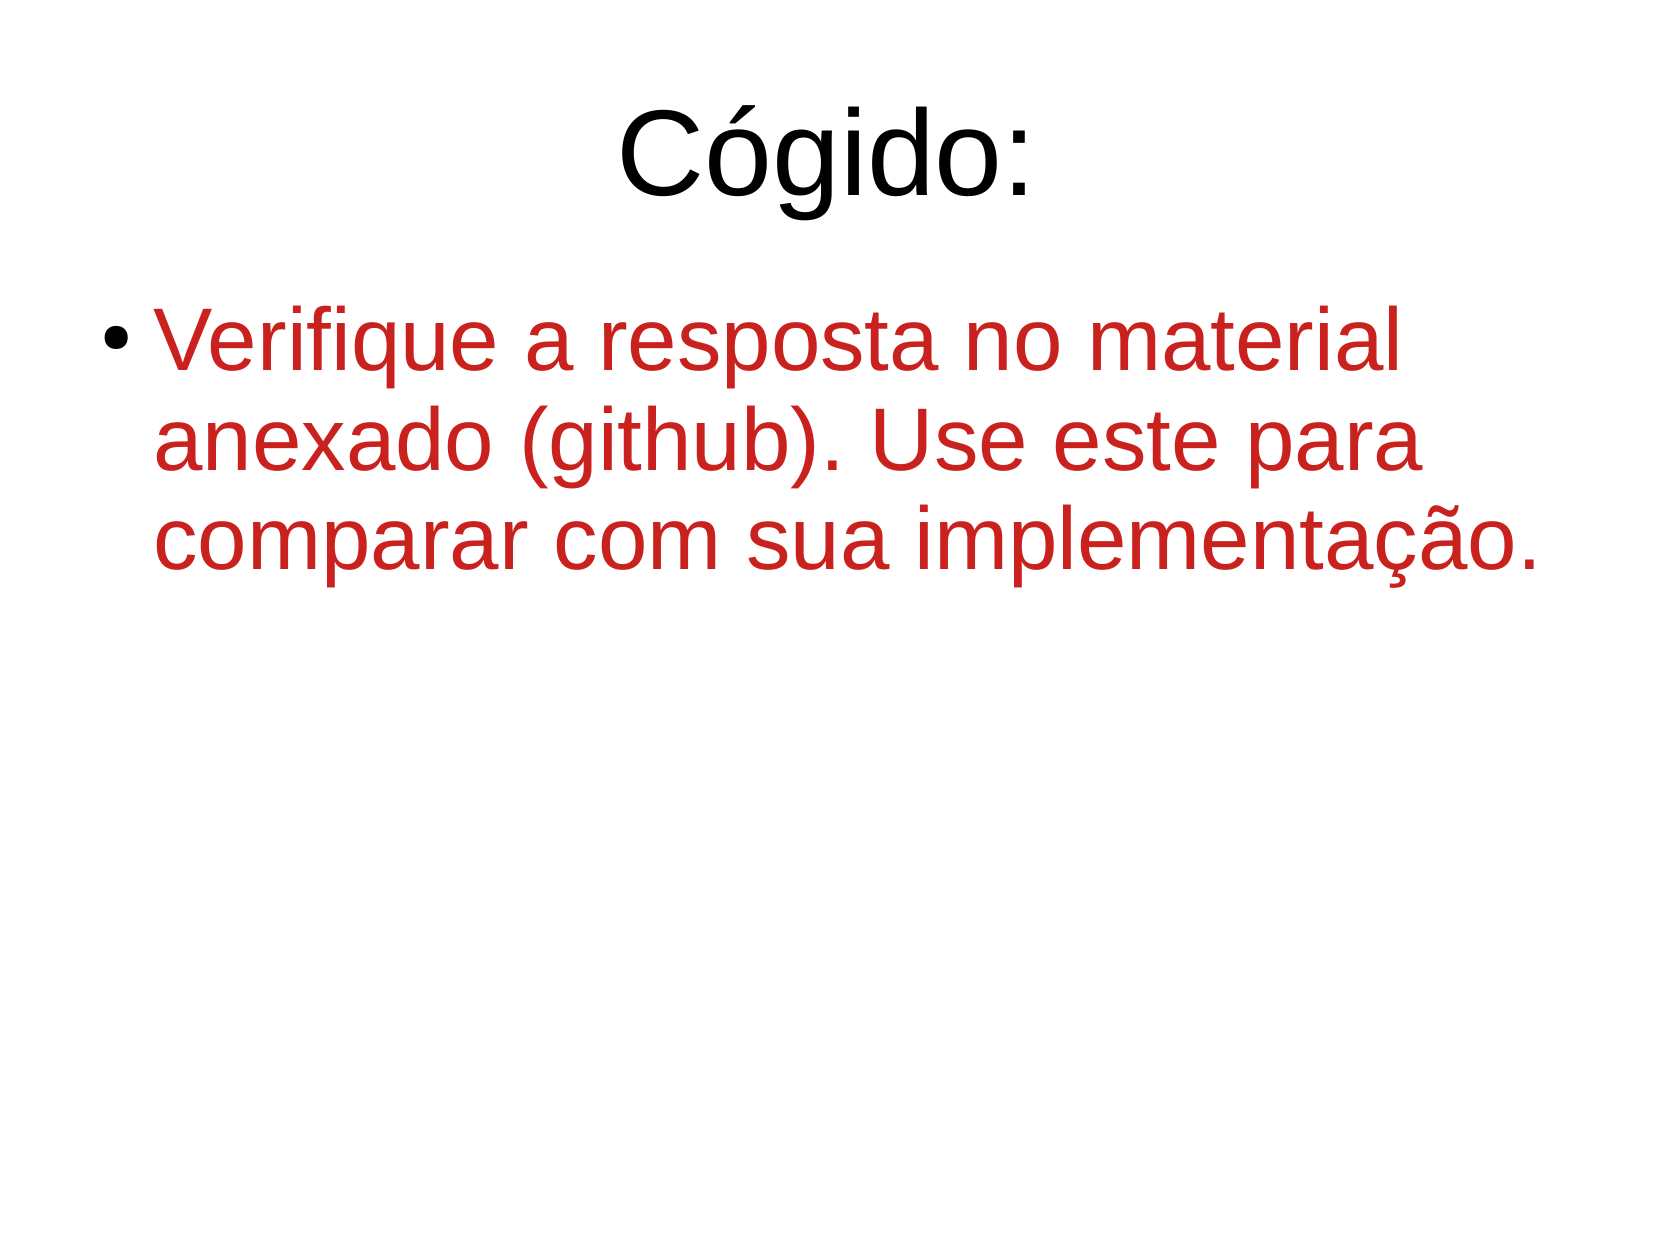

# Cógido:
Verifique a resposta no material anexado (github). Use este para comparar com sua implementação.